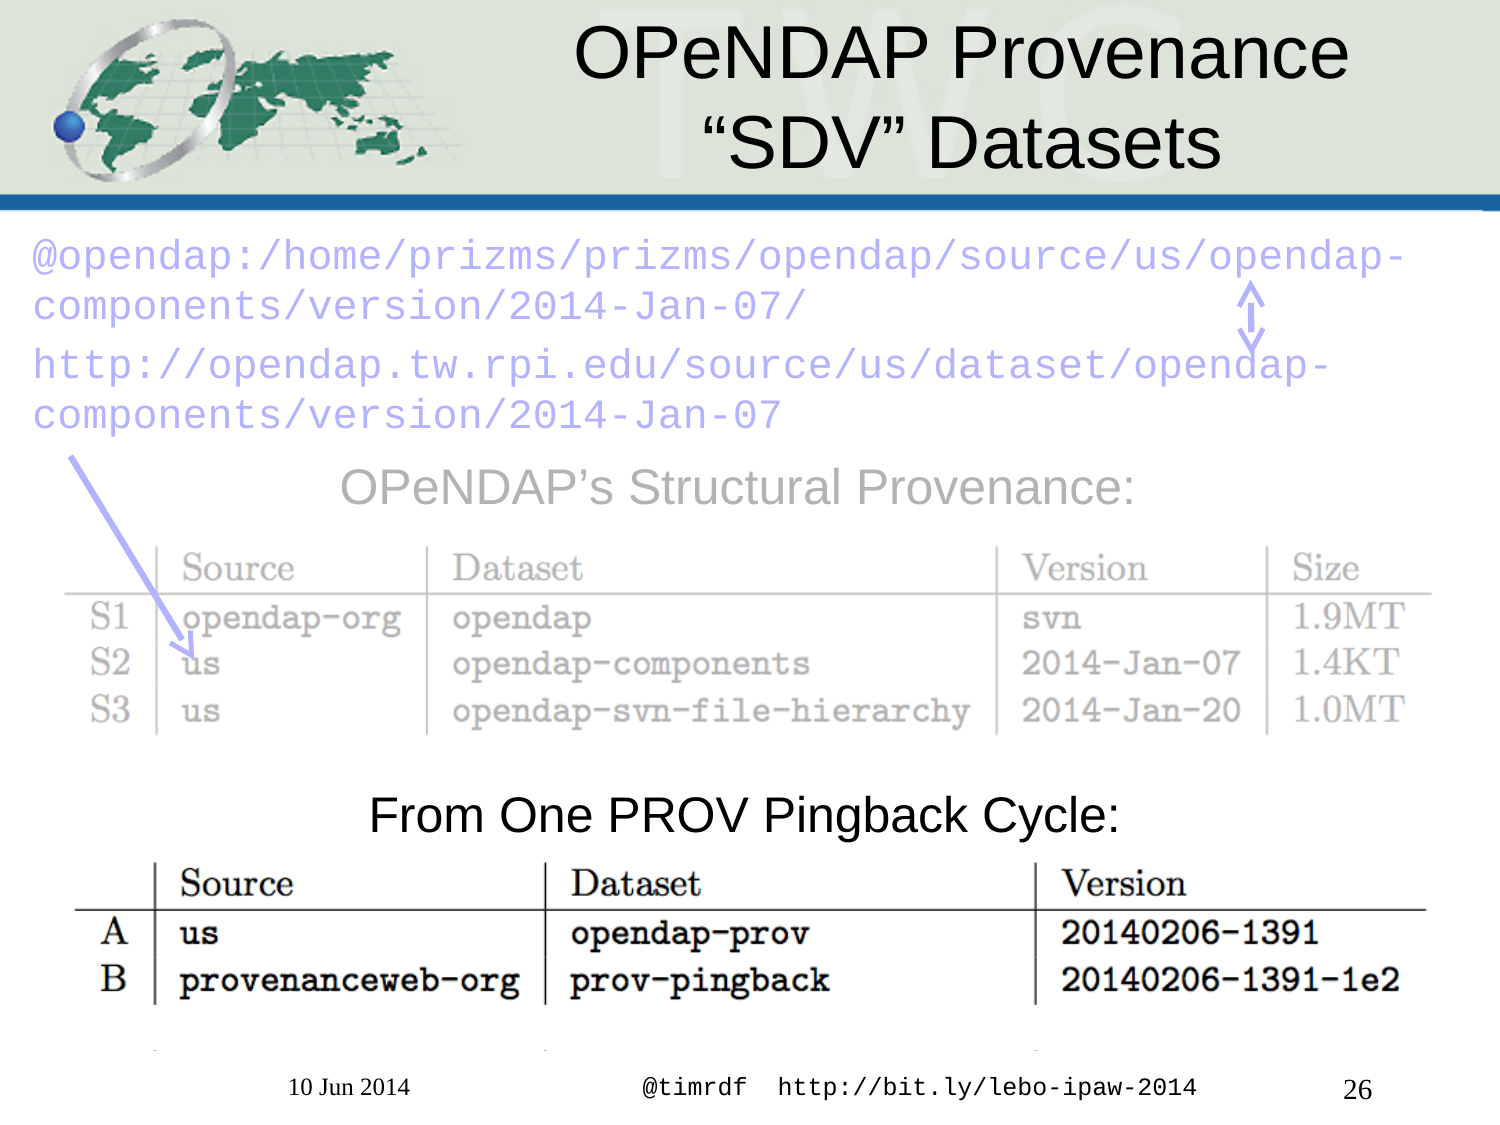

# OPeNDAP Provenance “SDV” Datasets
@opendap:/home/prizms/prizms/opendap/source/us/opendap-components/version/2014-Jan-07/
http://opendap.tw.rpi.edu/source/us/dataset/opendap-components/version/2014-Jan-07
OPeNDAP’s Structural Provenance:
From One PROV Pingback Cycle:
10 Jun 2014
@timrdf http://bit.ly/lebo-ipaw-2014
26